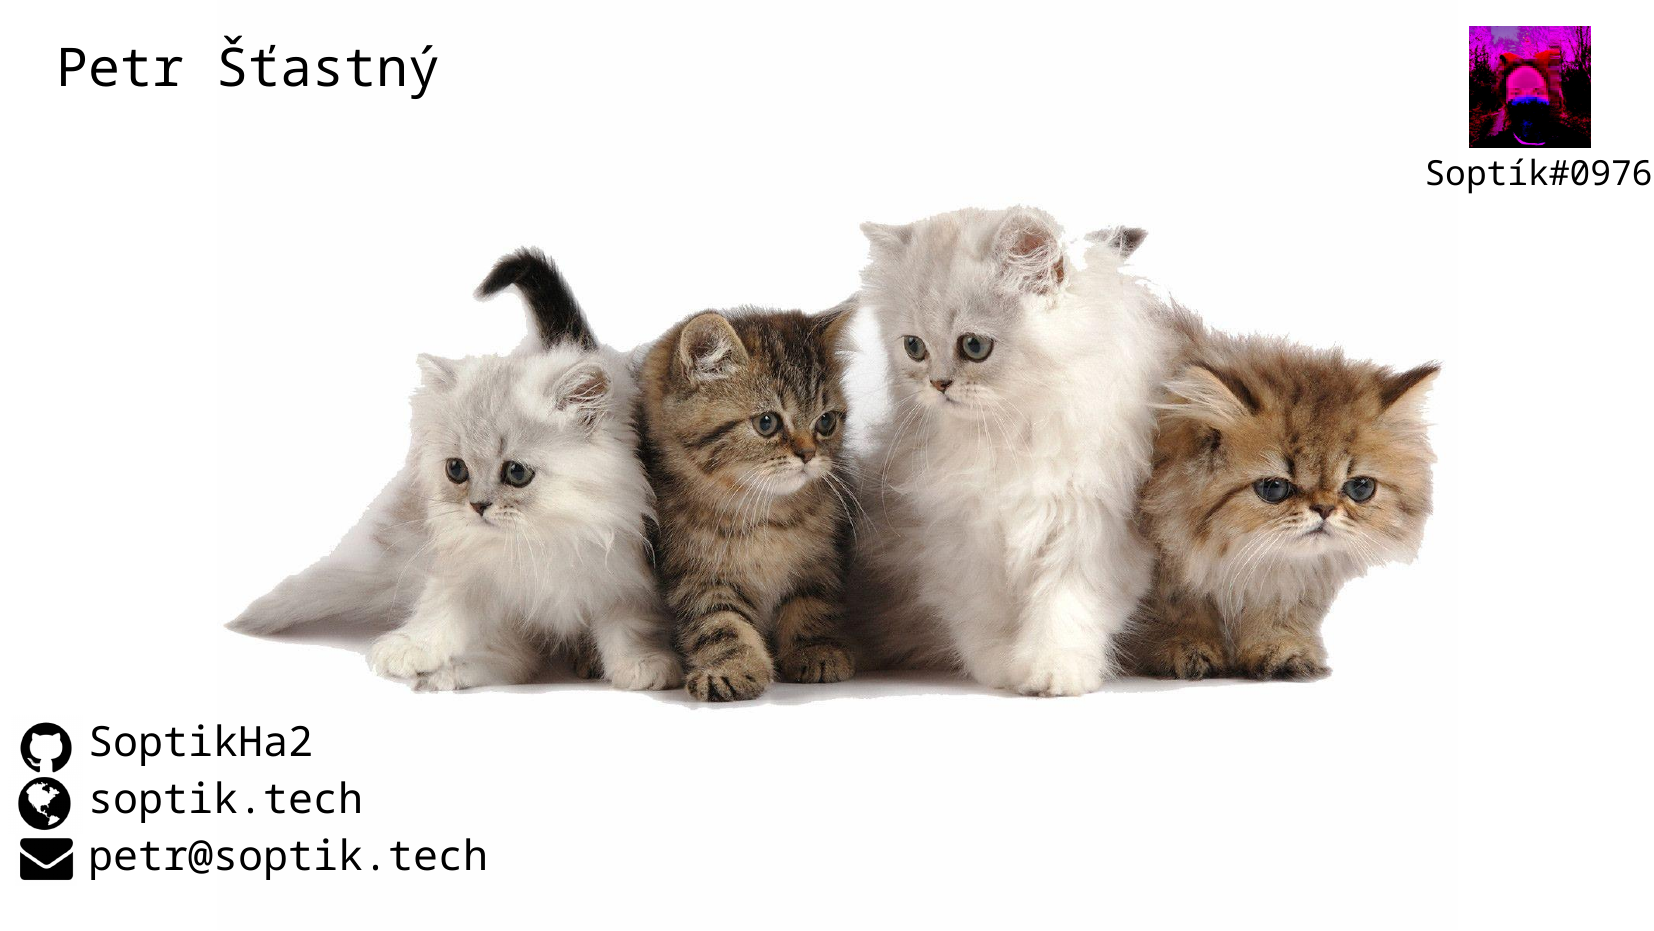

Petr Šťastný
#
Soptík#0976
SoptikHa2
soptik.tech
petr@soptik.tech